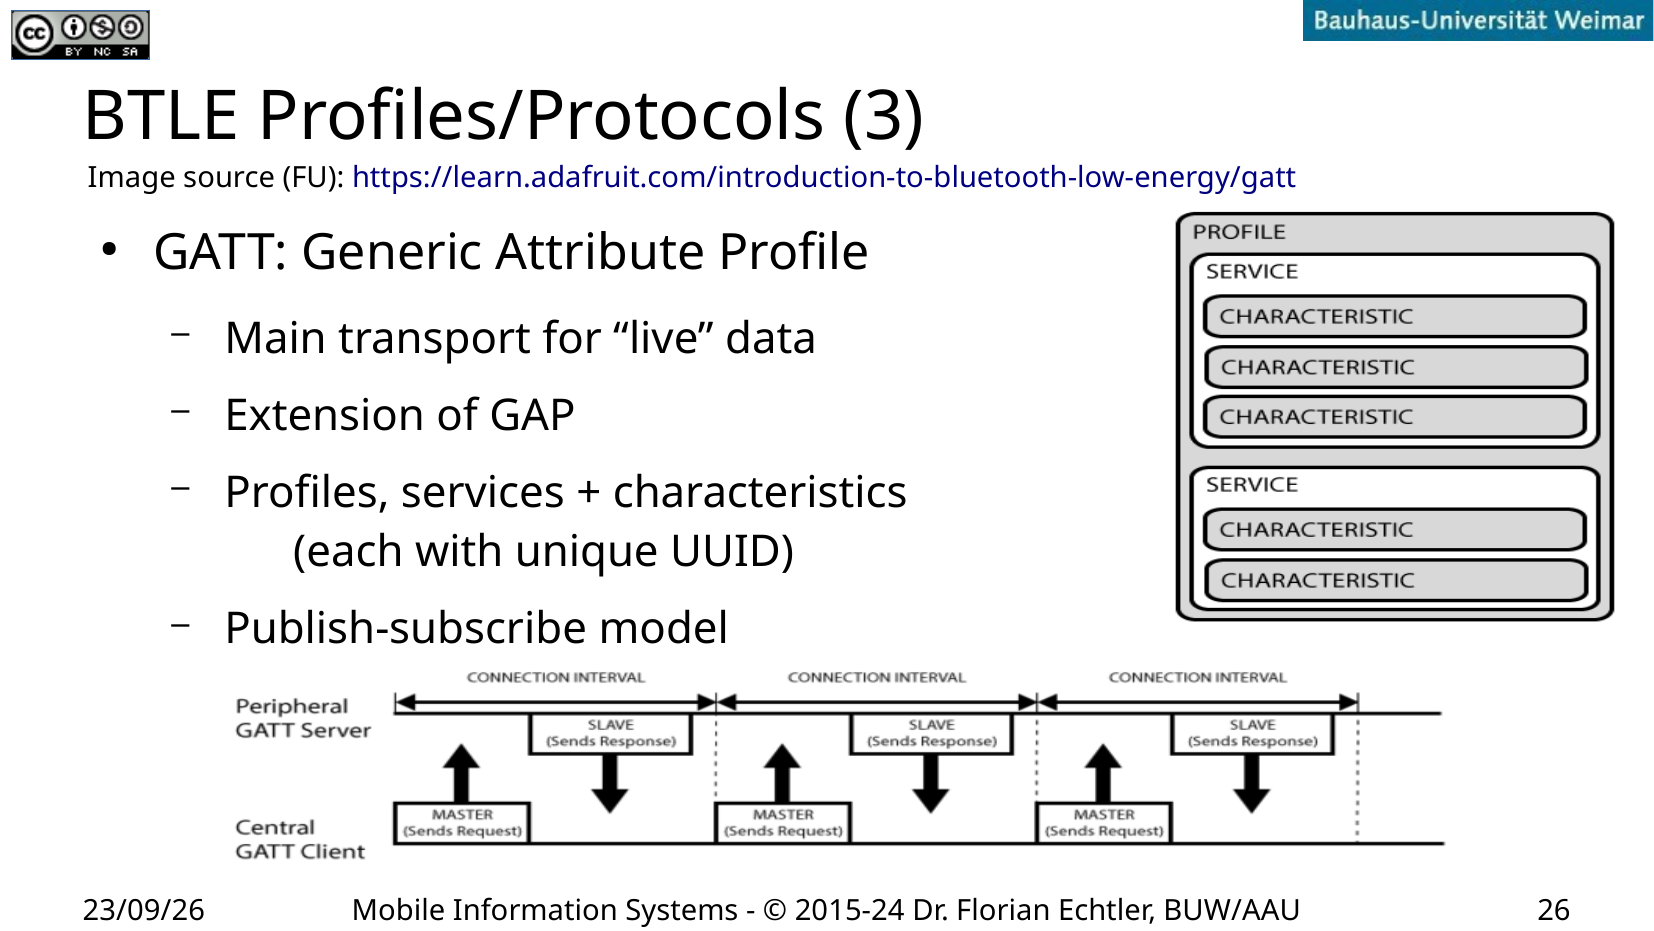

# BTLE Profiles/Protocols (3)
Image source (FU): https://learn.adafruit.com/introduction-to-bluetooth-low-energy/gatt
GATT: Generic Attribute Profile
Main transport for “live” data
Extension of GAP
Profiles, services + characteristics (each with unique UUID)
Publish-subscribe model
Mobile Information Systems - © 2015-24 Dr. Florian Echtler, BUW/AAU
26